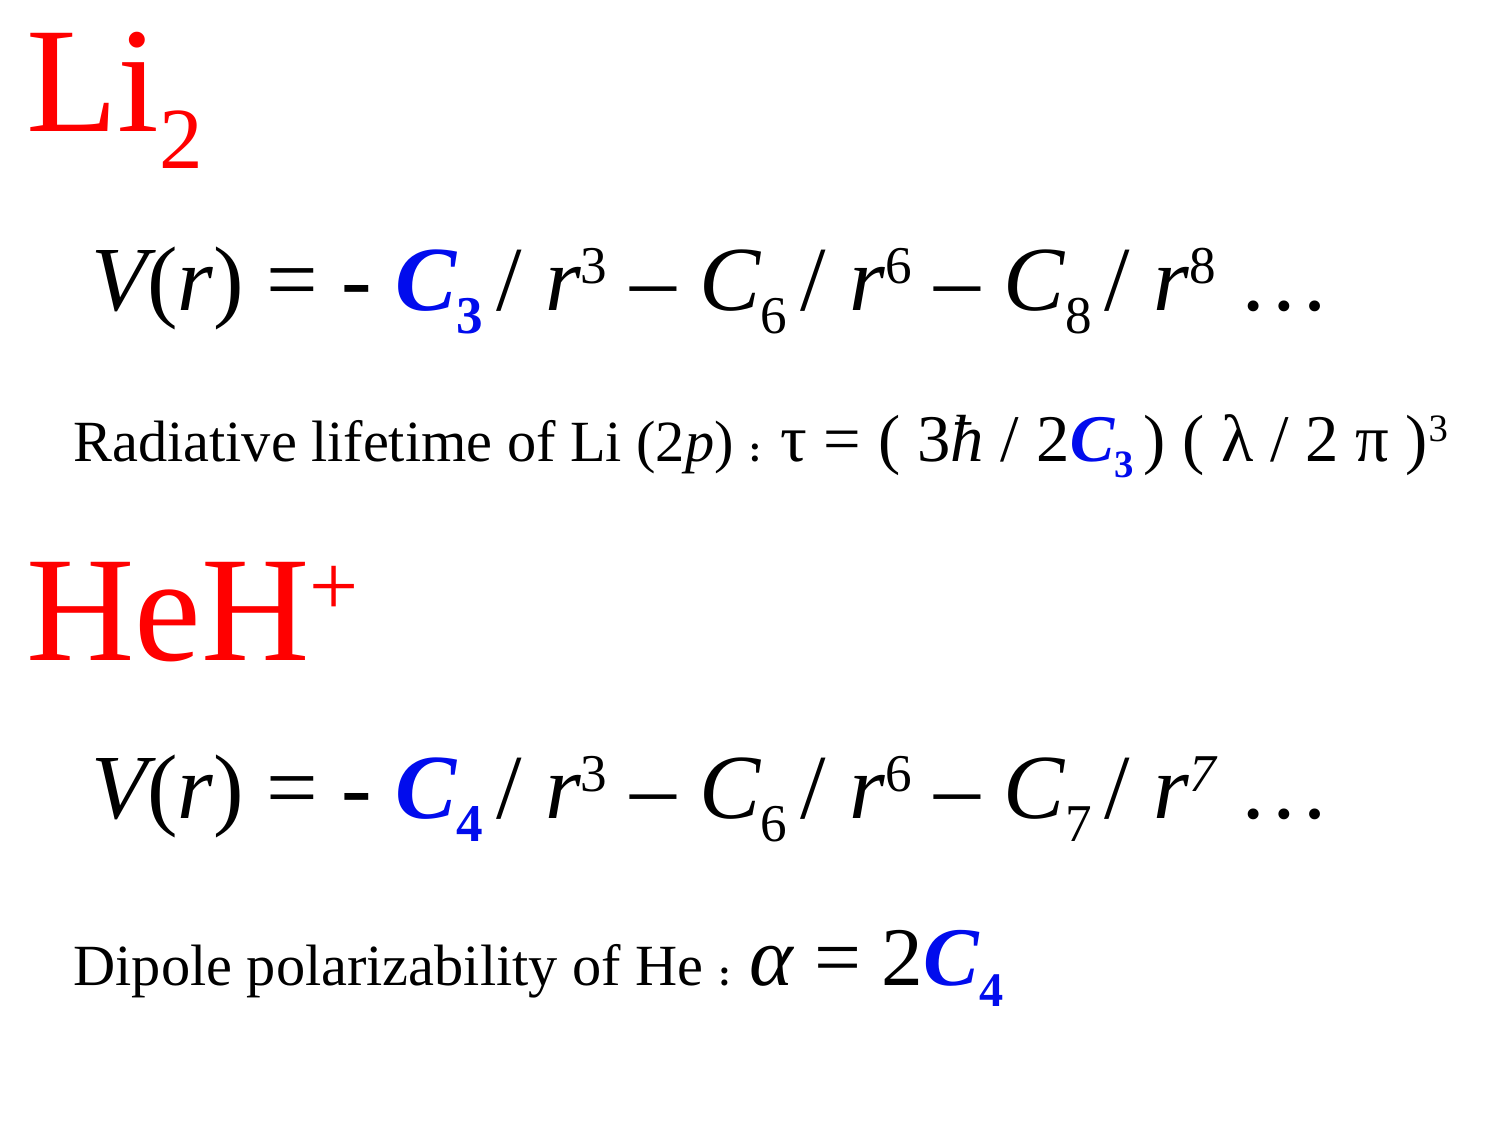

Li2
V(r) = - C3 / r3 – C6 / r6 – C8 / r8 …
Radiative lifetime of Li (2p) : τ = ( 3ħ / 2C3 ) ( λ / 2 π )3
HeH+
V(r) = - C4 / r3 – C6 / r6 – C7 / r7 …
Dipole polarizability of He : α = 2C4